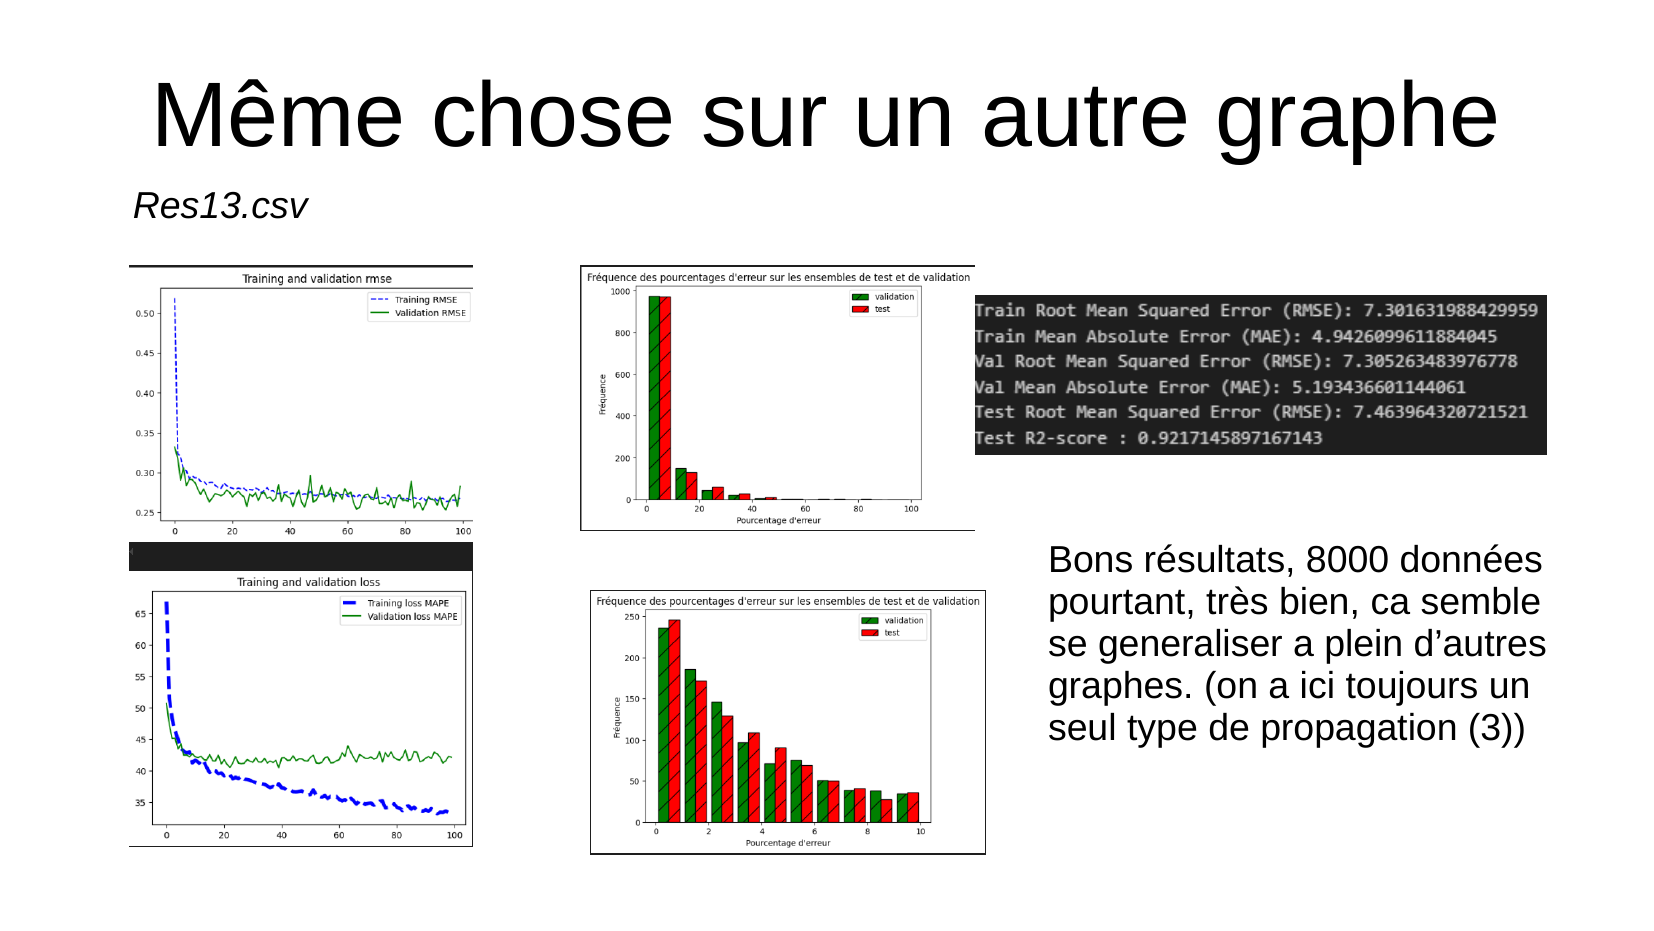

# Même chose sur un autre graphe
Res13.csv
Bons résultats, 8000 données pourtant, très bien, ca semble se generaliser a plein d’autres graphes. (on a ici toujours un seul type de propagation (3))